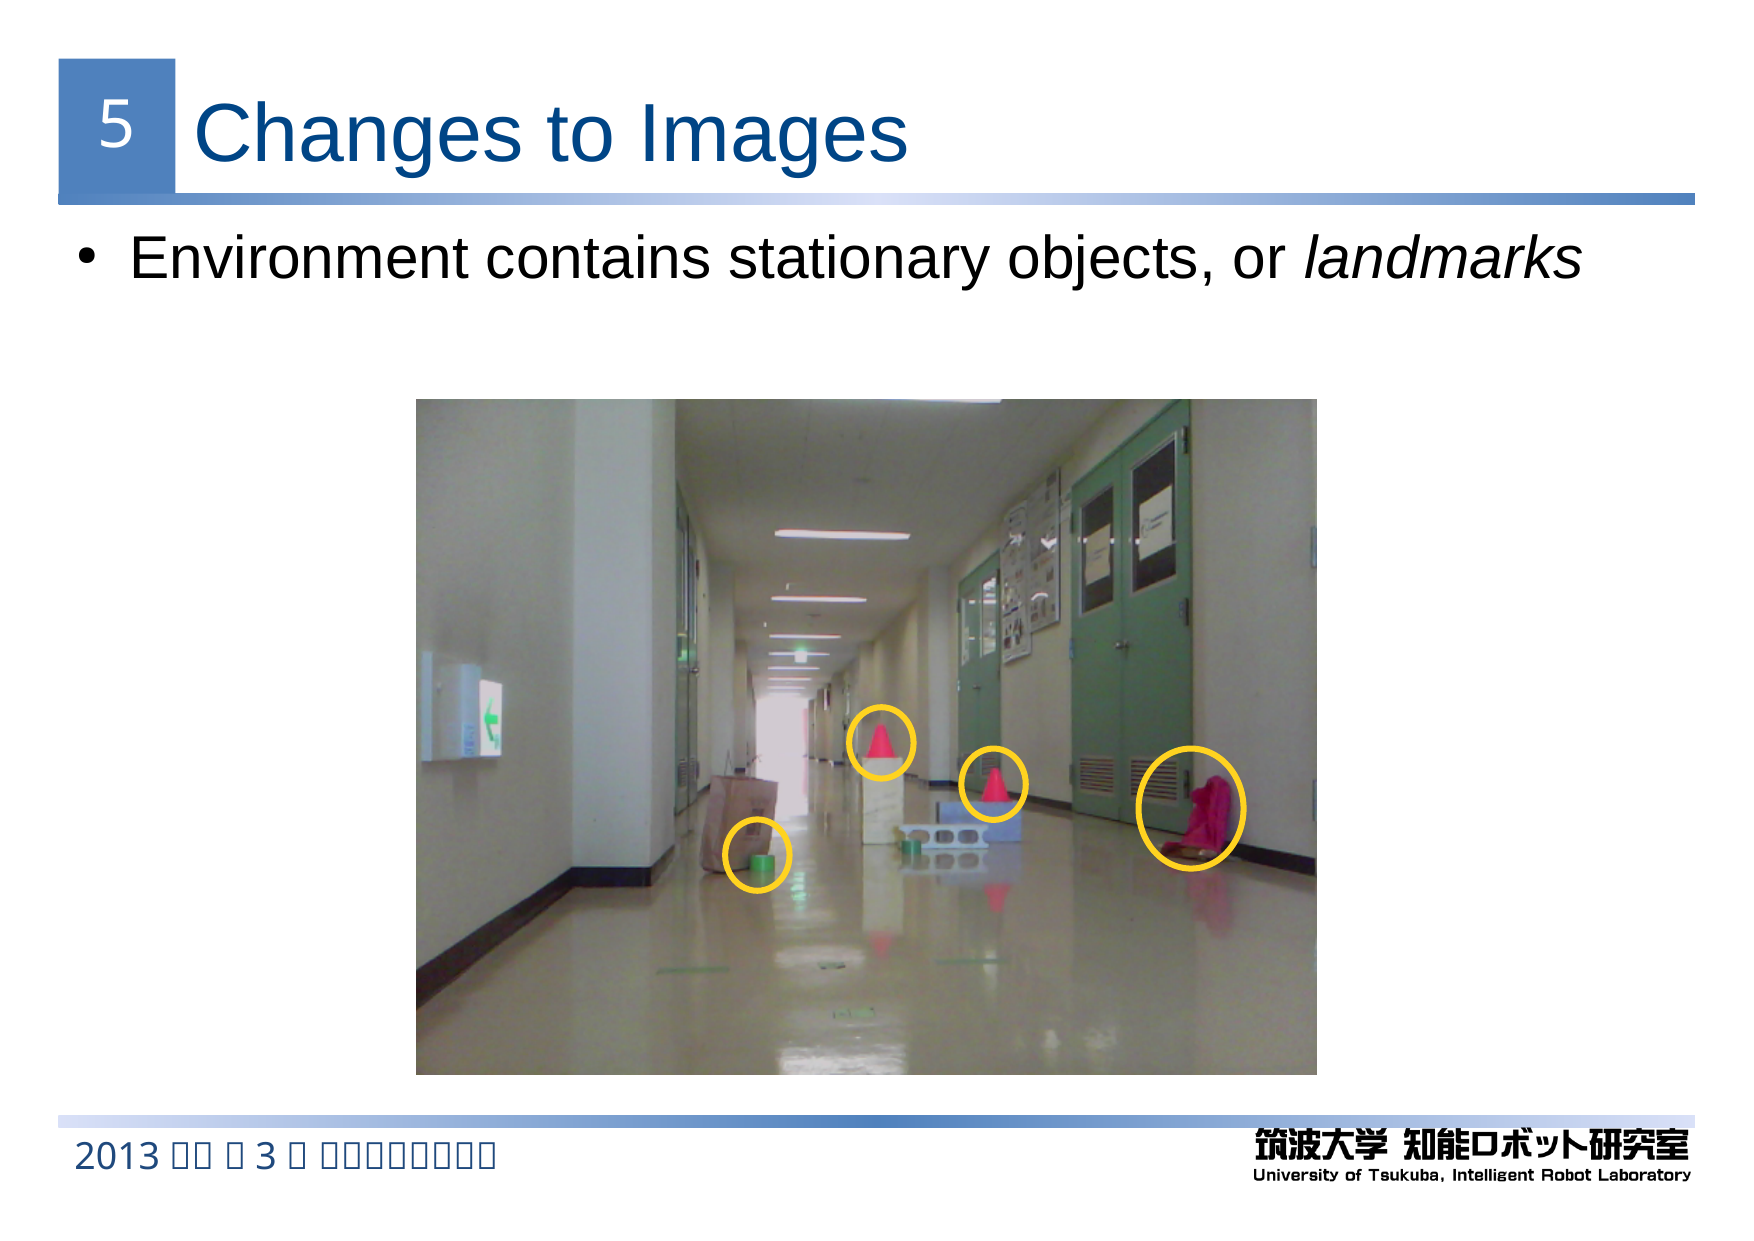

# Changes to Images
Environment contains stationary objects, or landmarks